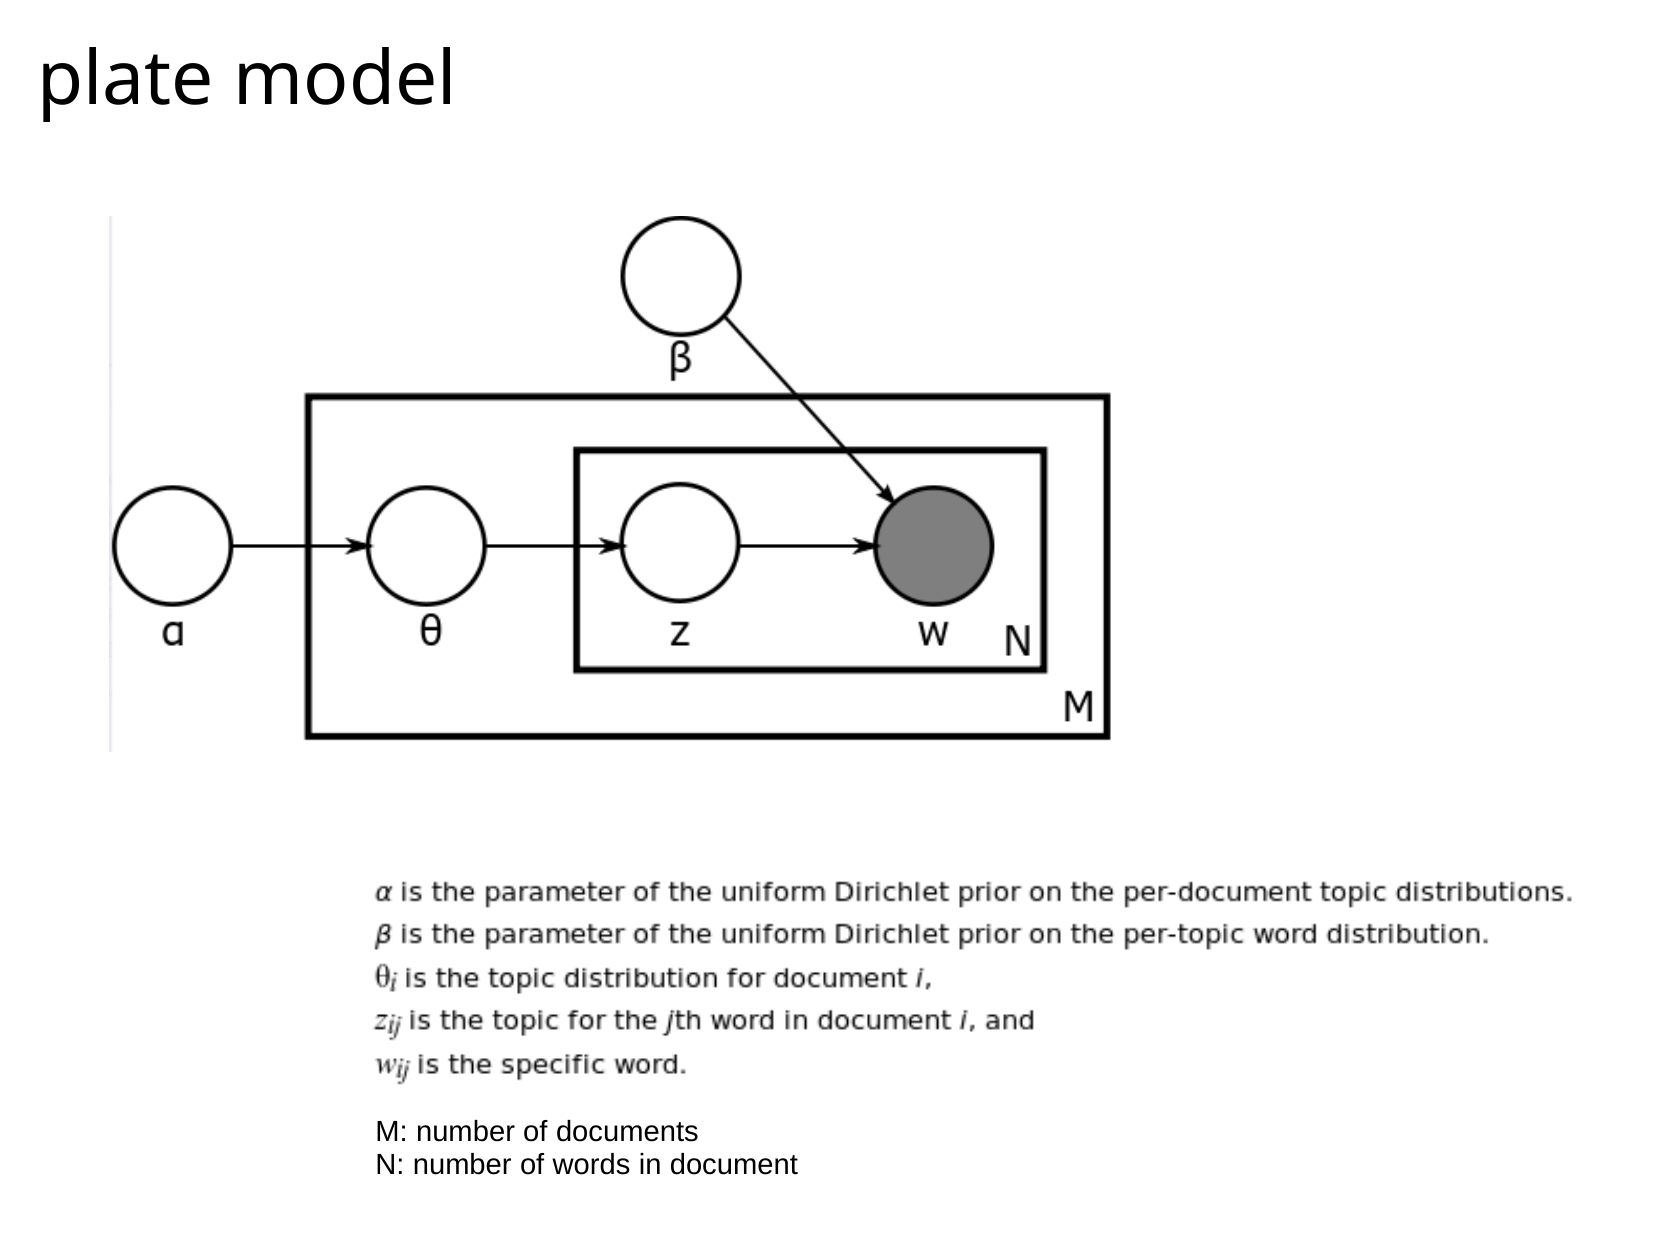

# plate model
M: number of documents
N: number of words in document